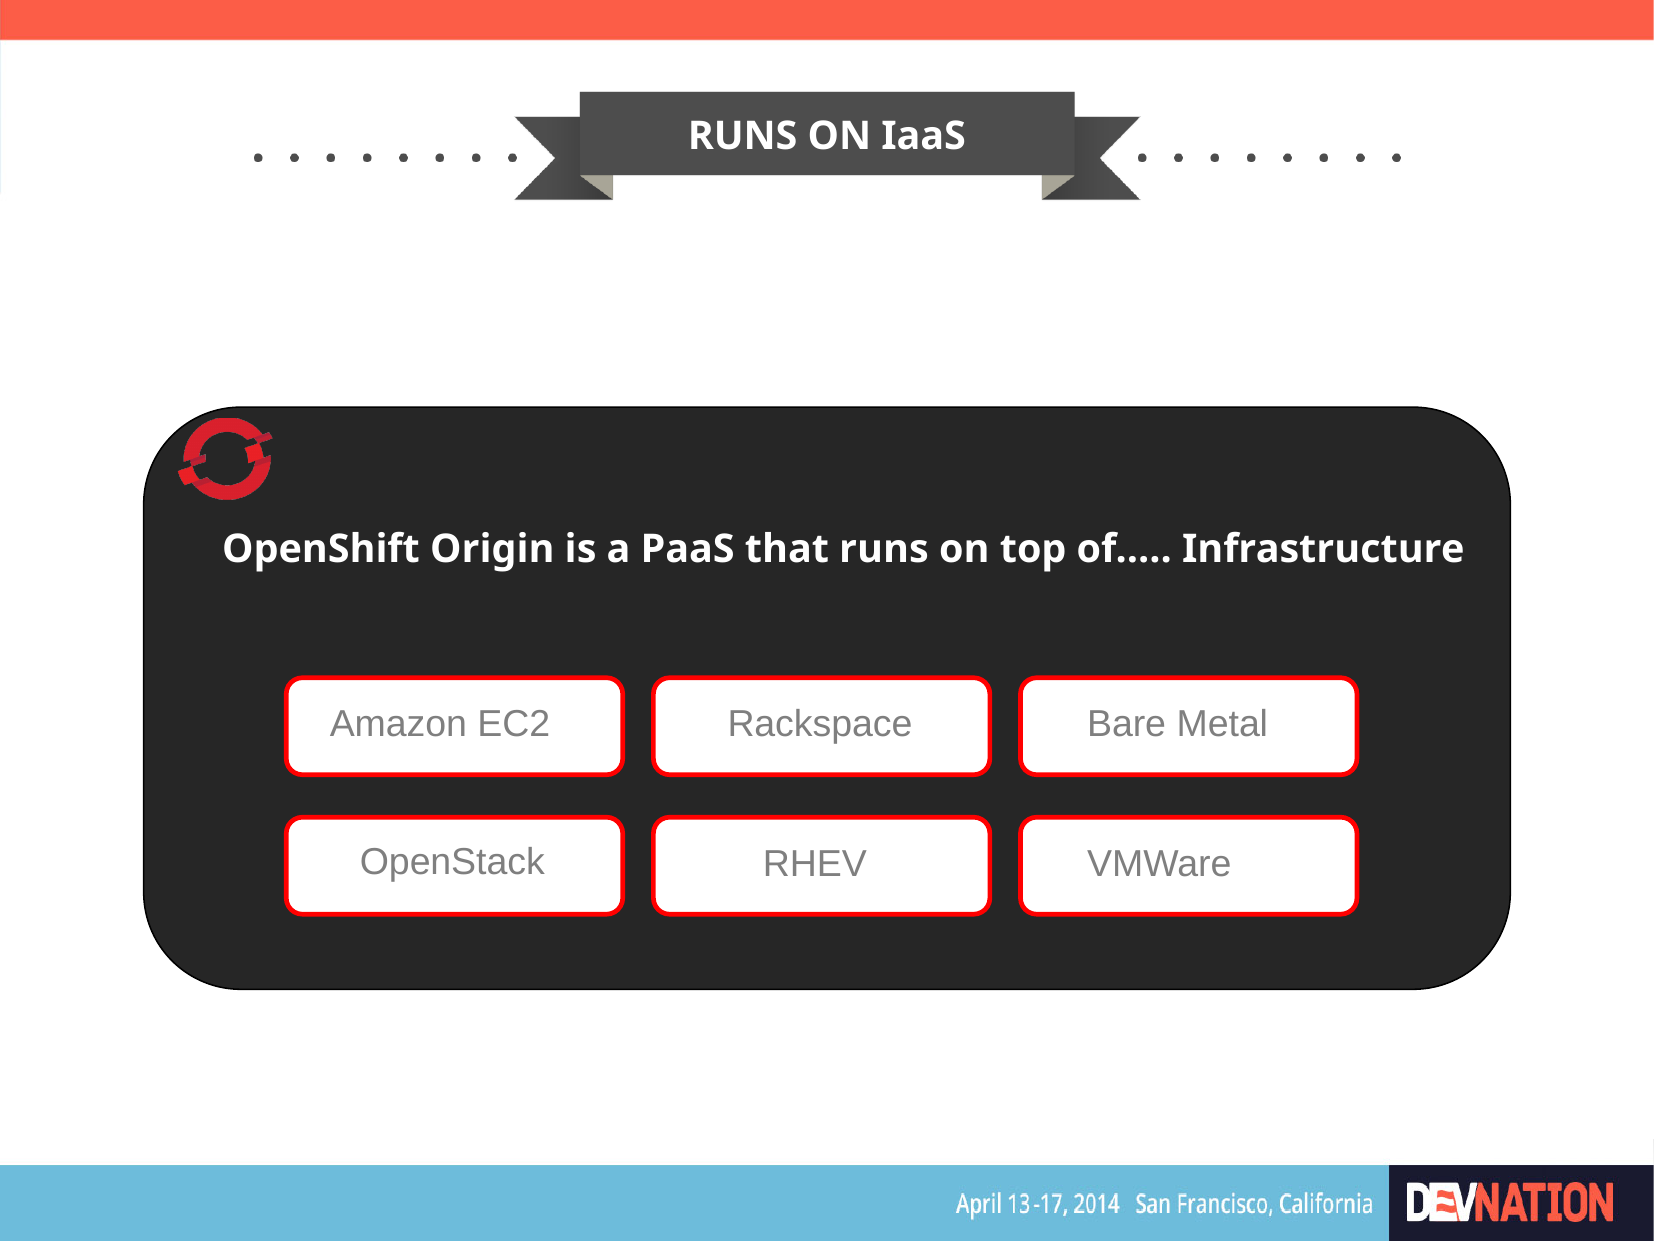

RUNS ON IaaS
OpenShift Origin is a PaaS that runs on top of..... Infrastructure
Amazon EC2
Rackspace
Bare Metal
OpenStack
RHEV
VMWare